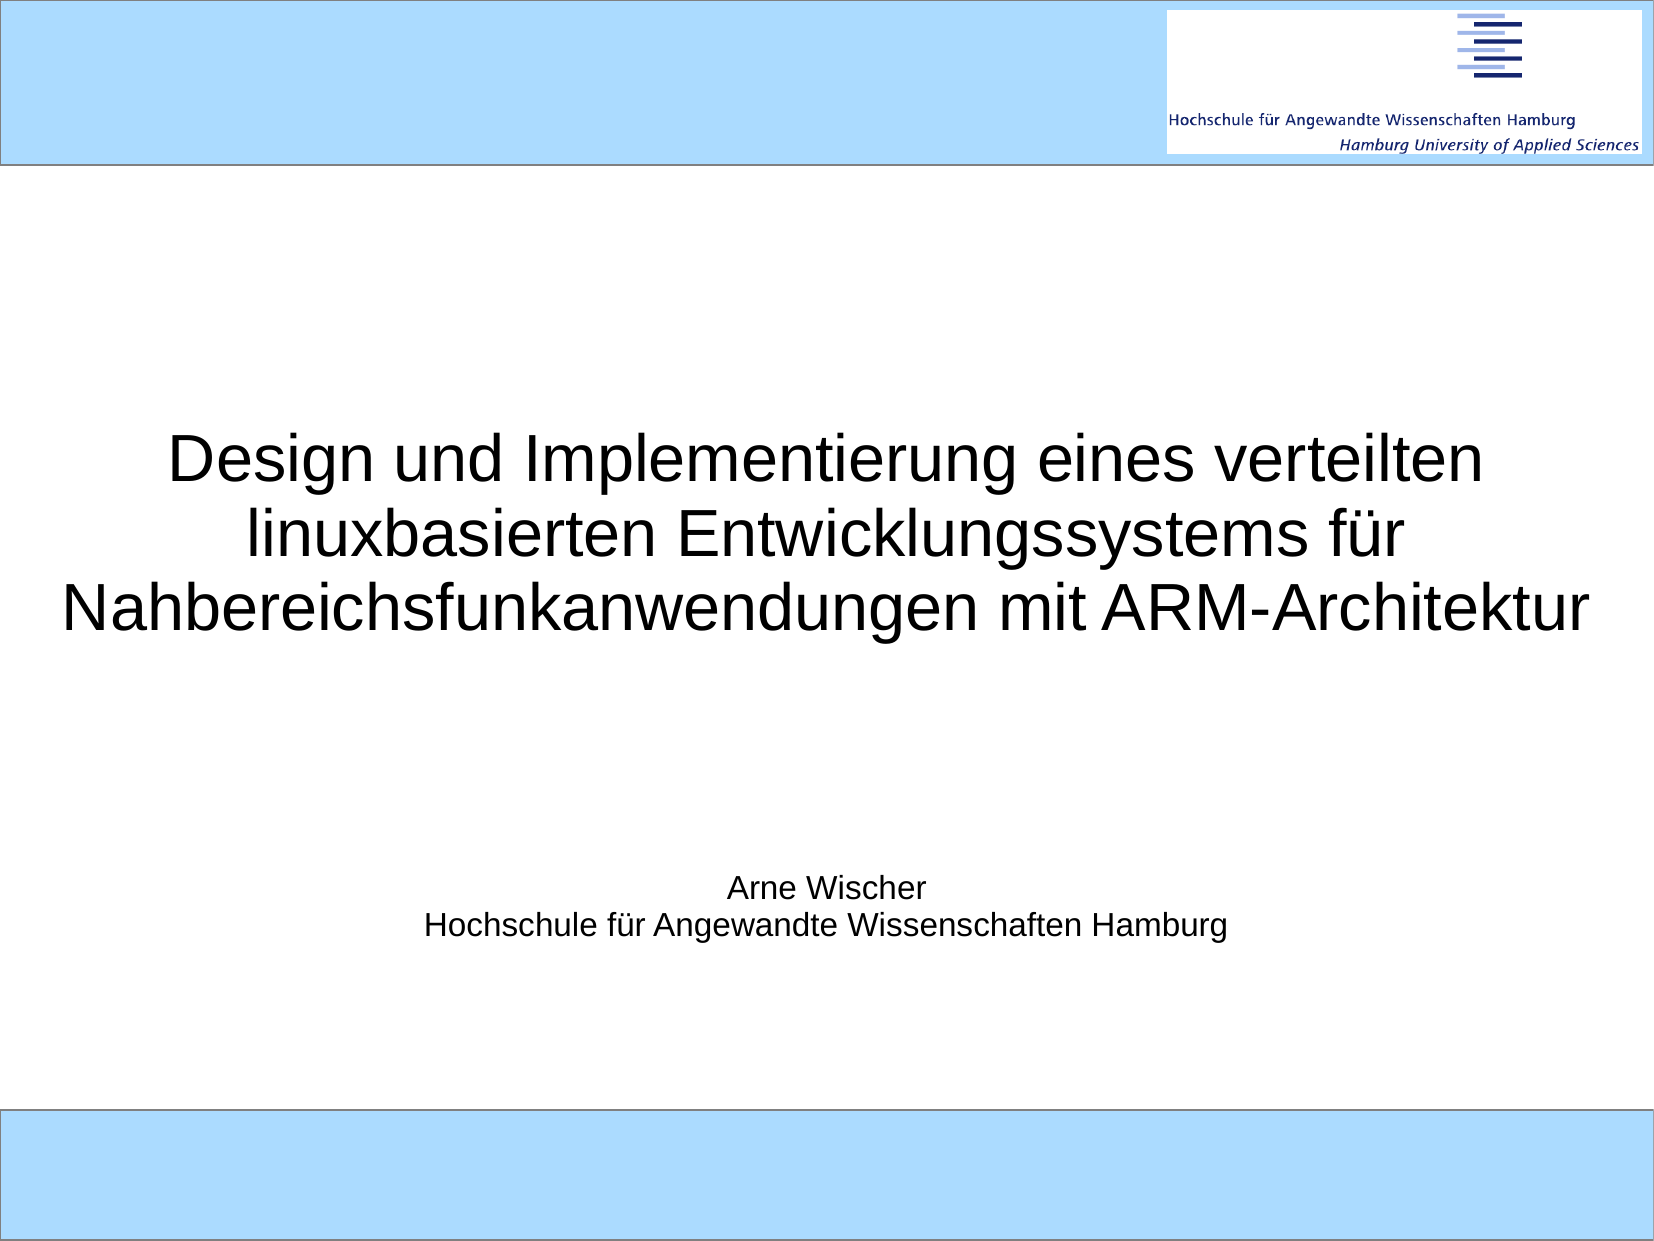

# Design und Implementierung eines verteilten linuxbasierten Entwicklungssystems für Nahbereichsfunkanwendungen mit ARM-Architektur
Arne Wischer
Hochschule für Angewandte Wissenschaften Hamburg